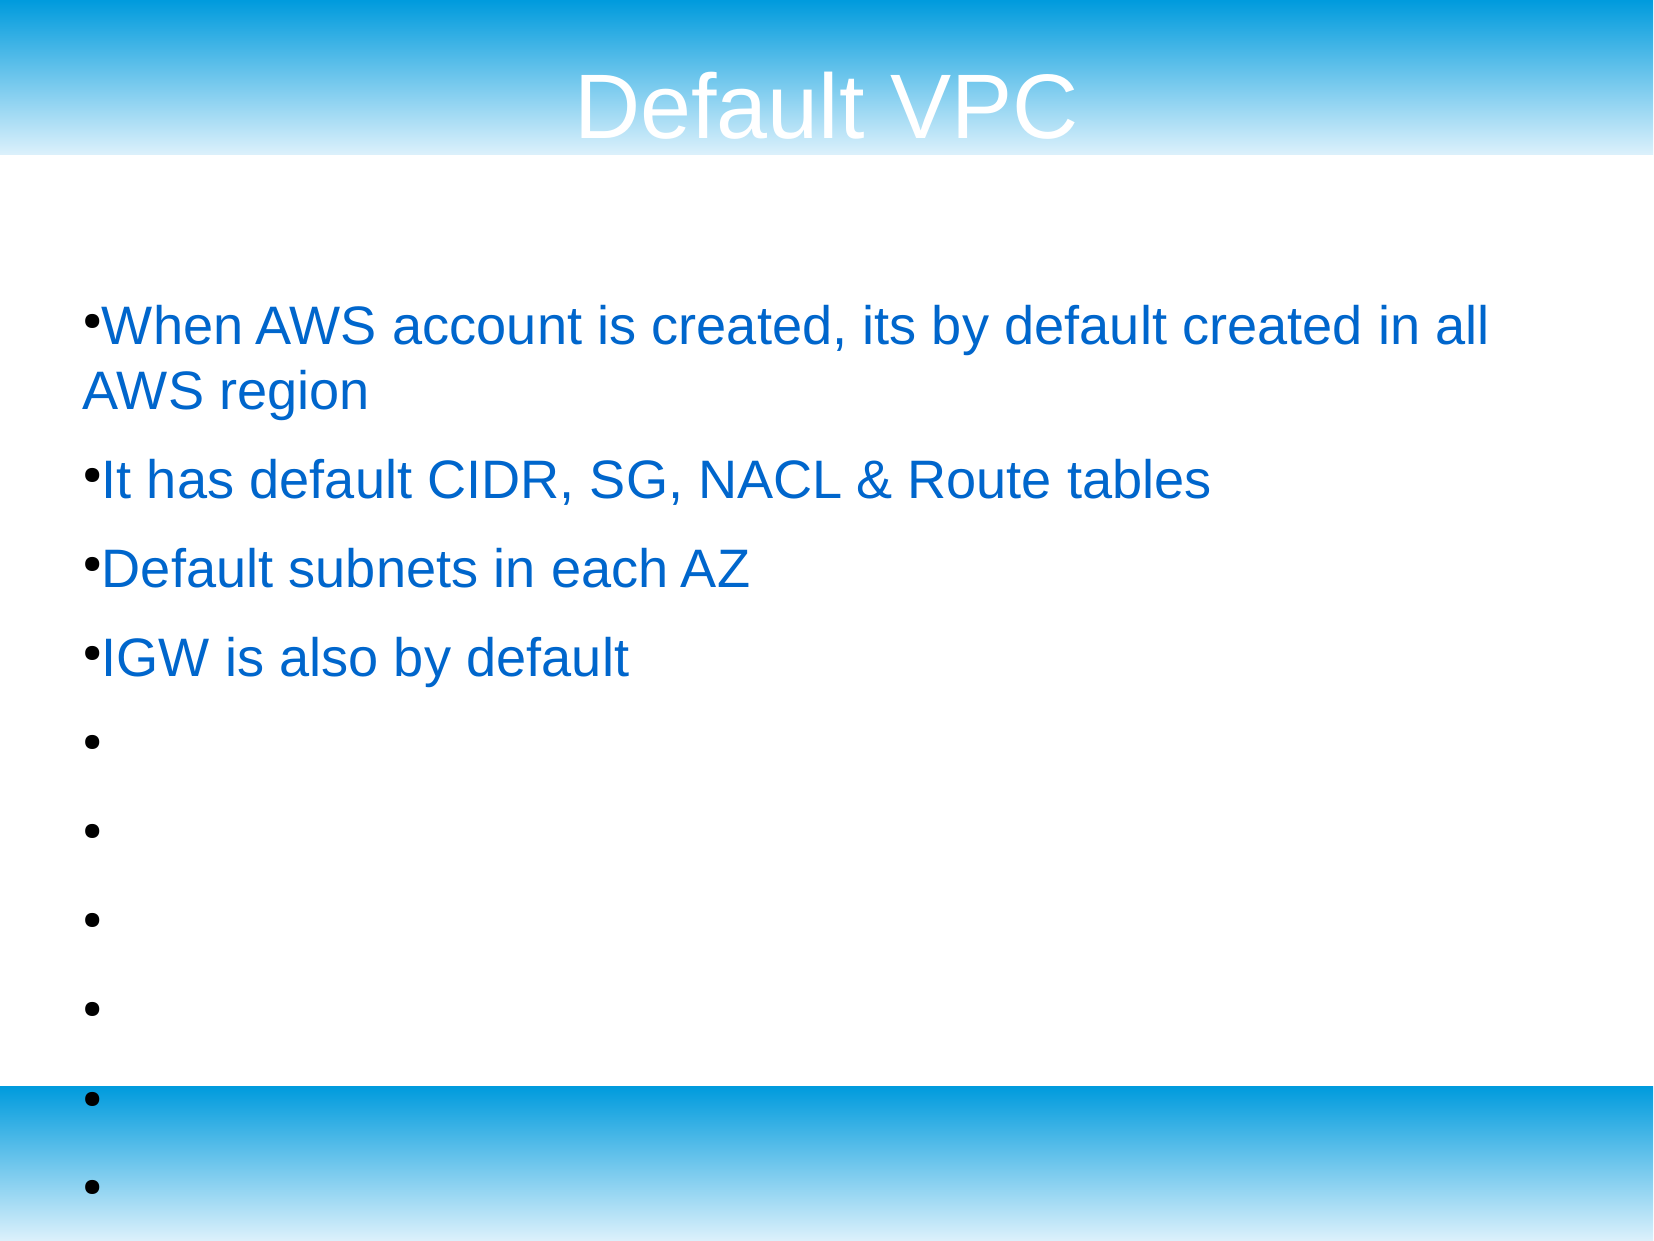

# Default VPC
When AWS account is created, its by default created in all AWS region
It has default CIDR, SG, NACL & Route tables
Default subnets in each AZ
IGW is also by default